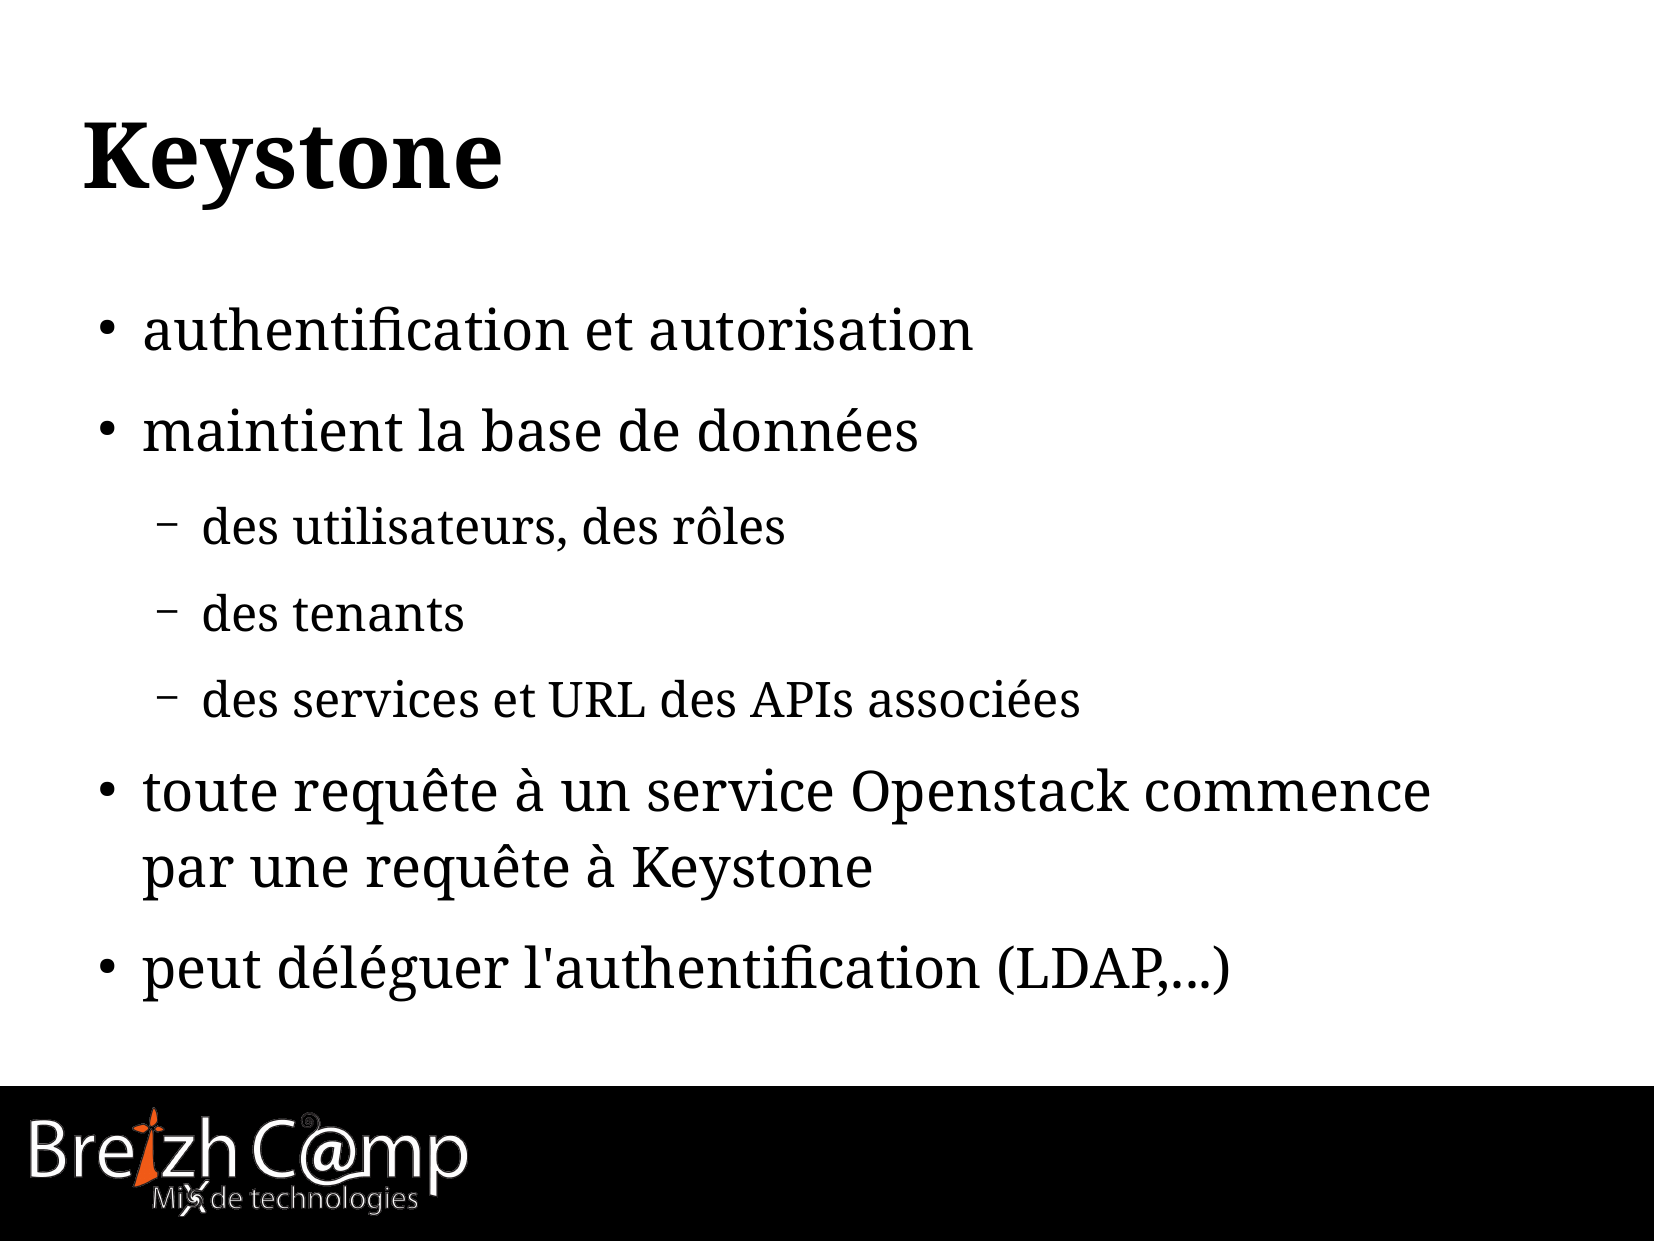

# Keystone
authentification et autorisation
maintient la base de données
des utilisateurs, des rôles
des tenants
des services et URL des APIs associées
toute requête à un service Openstack commence par une requête à Keystone
peut déléguer l'authentification (LDAP,...)
27